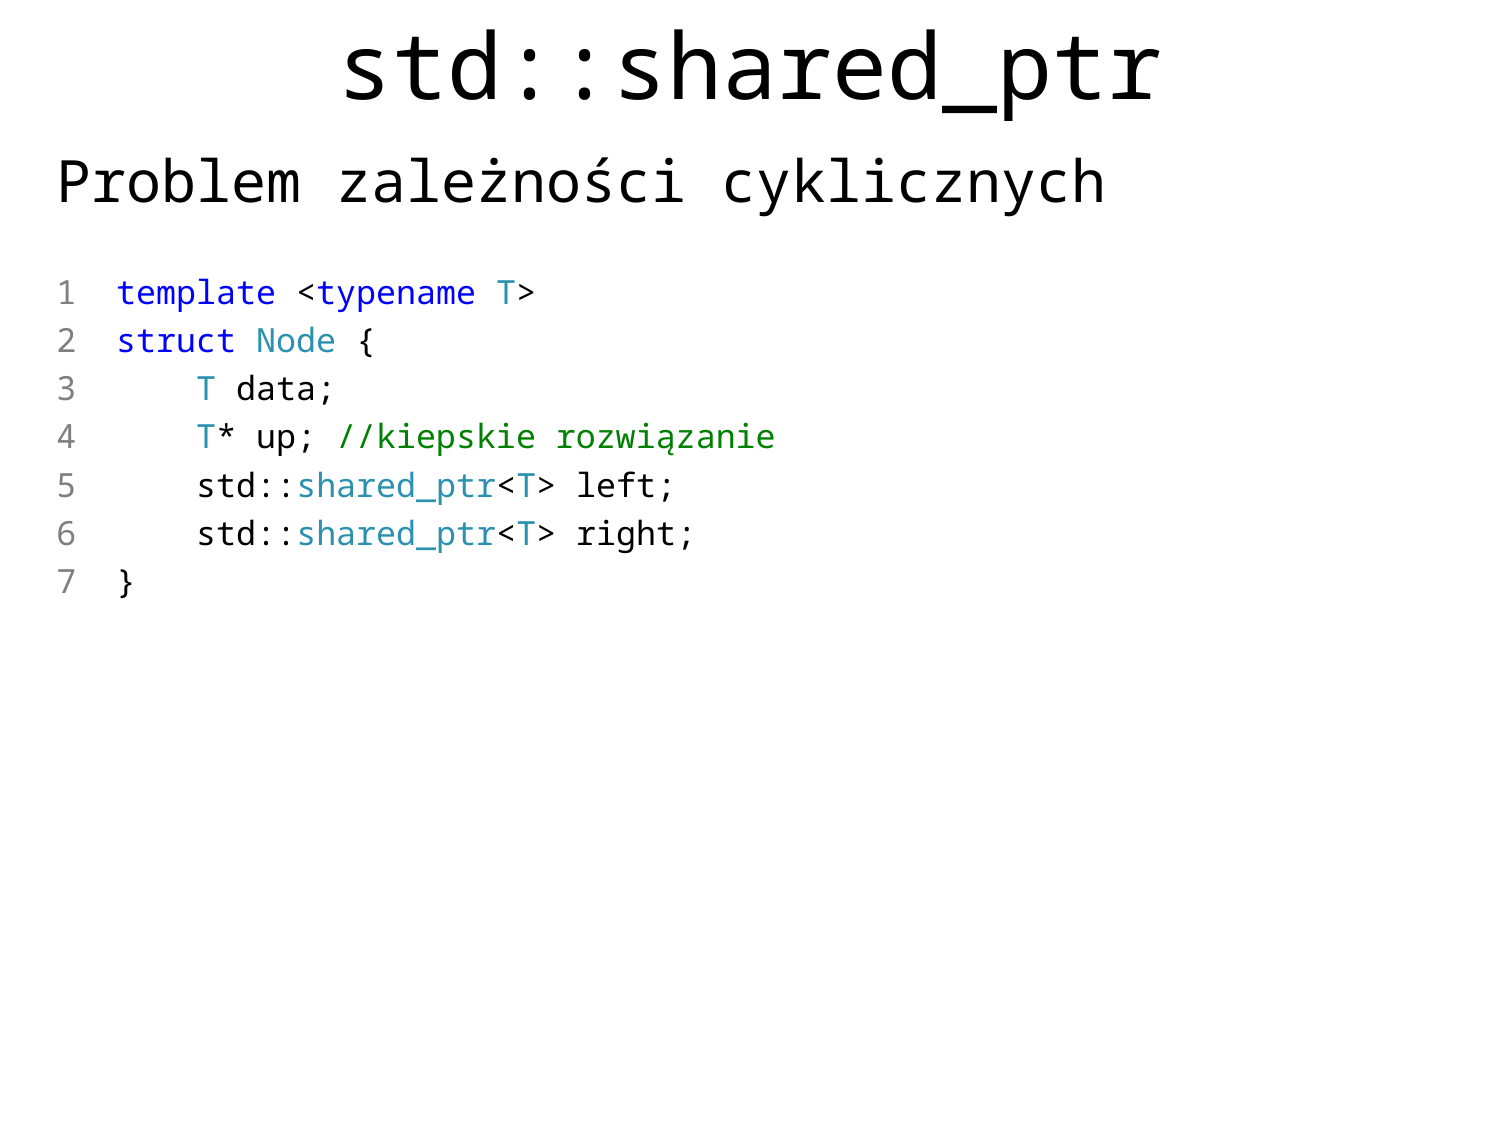

# std::shared_ptr
Problem zależności cyklicznych
1 template <typename T>
2 struct Node {
3 T data;
4 T* up; //kiepskie rozwiązanie
5 std::shared_ptr<T> left;
6 std::shared_ptr<T> right;
7 }